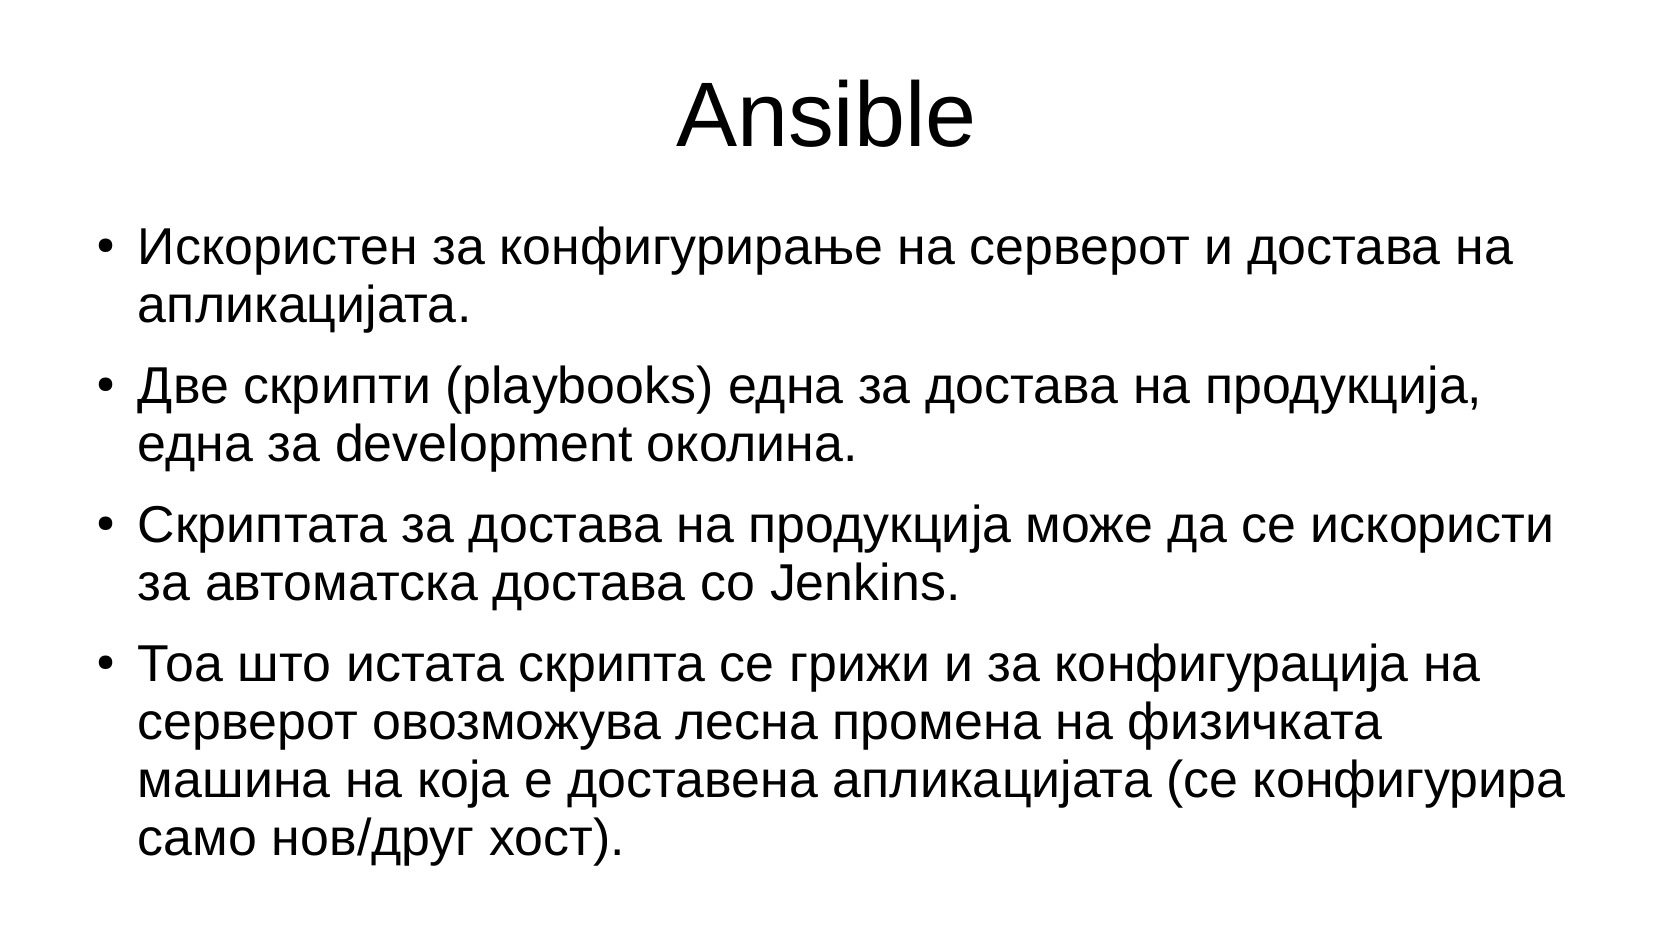

# Ansible
Искористен за конфигурирање на серверот и достава на апликацијата.
Две скрипти (playbooks) една за достава на продукција, една за development околина.
Скриптата за достава на продукција може да се искористи за автоматска достава со Jenkins.
Тоа што истата скрипта се грижи и за конфигурација на серверот овозможува лесна промена на физичката машина на која е доставена апликацијата (се конфигурира само нов/друг хост).